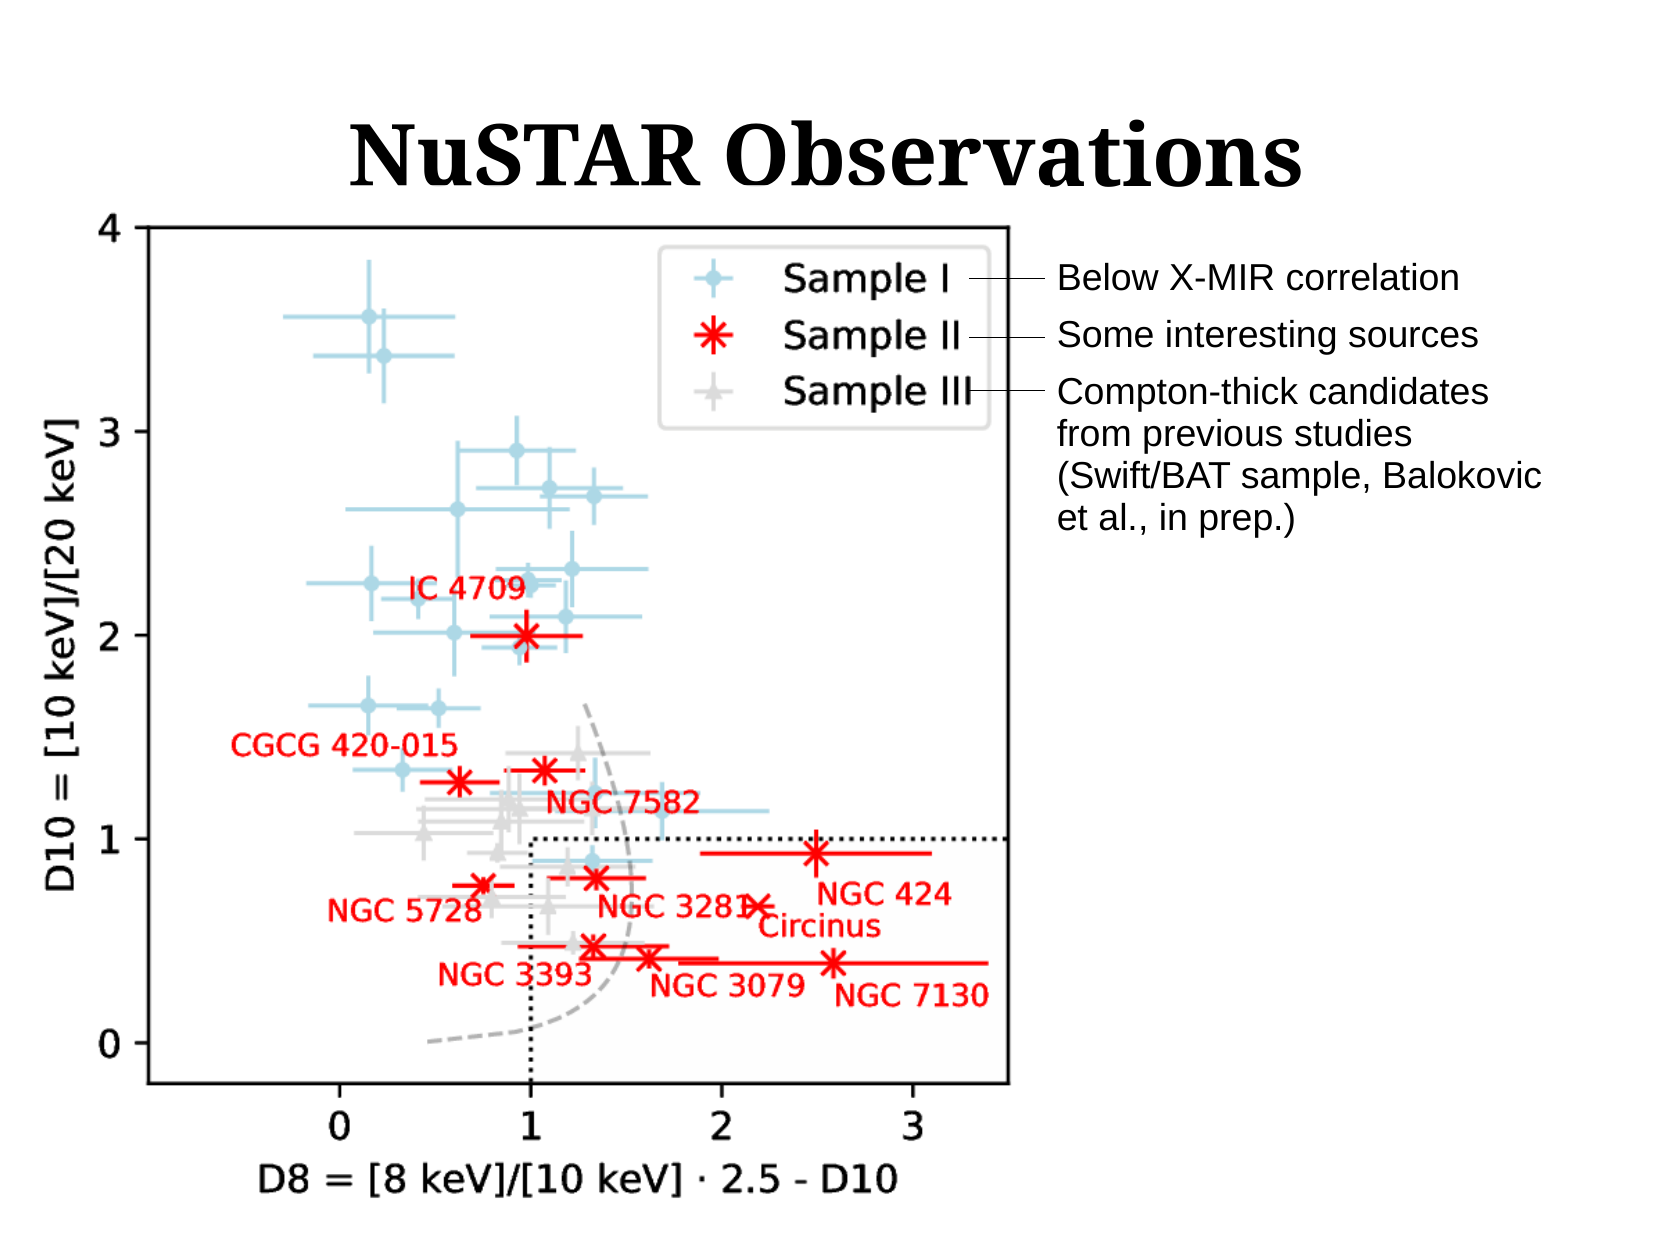

# NuSTAR Observations
Below X-MIR correlation
Some interesting sources
Compton-thick candidates from previous studies
(Swift/BAT sample, Balokovic et al., in prep.)